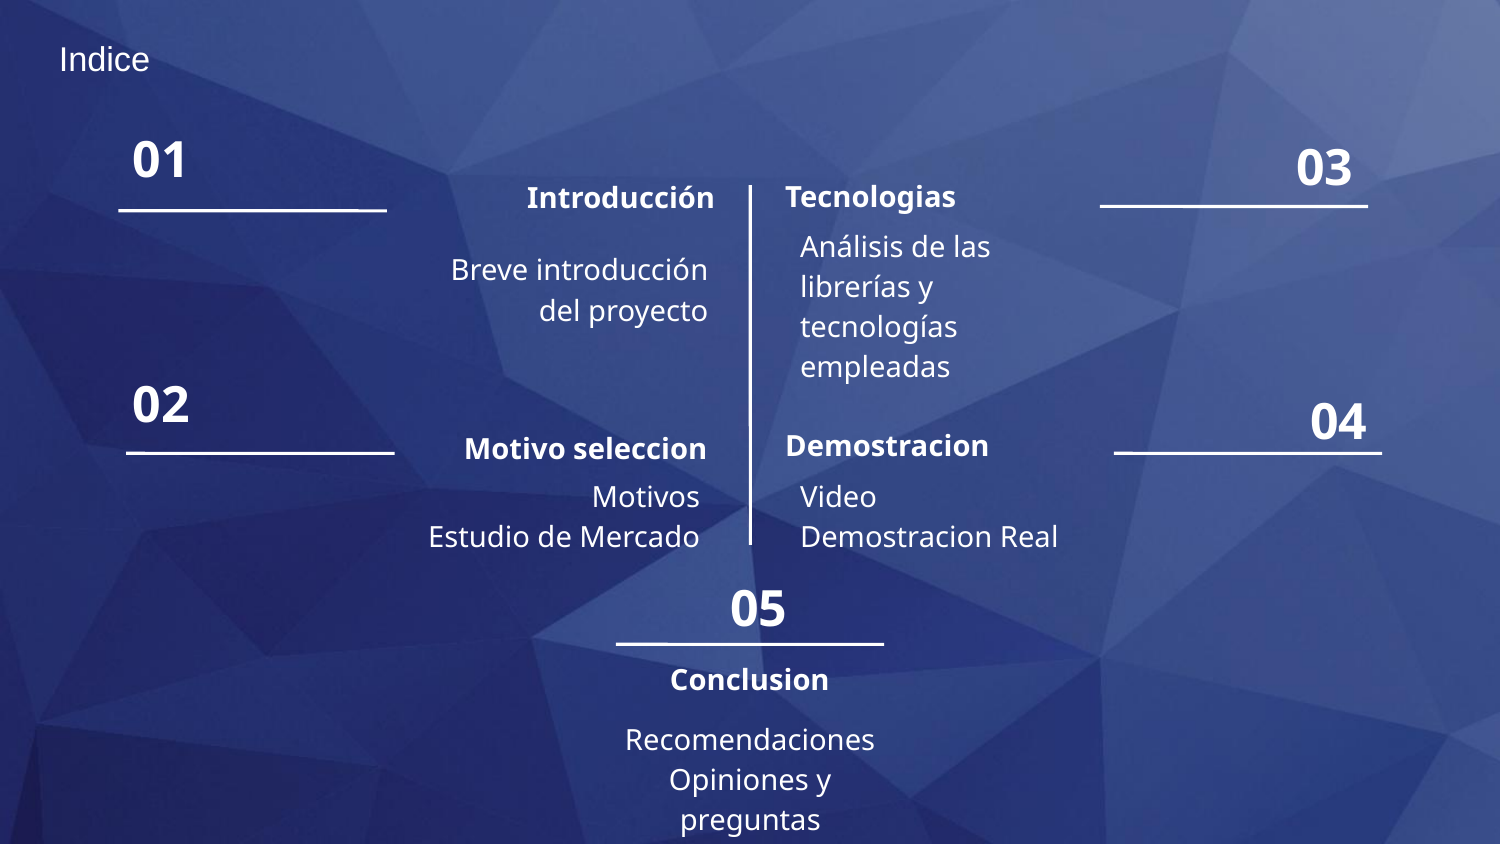

# Indice
01
03
Tecnologias
Introducción
Análisis de las librerías y tecnologías empleadas
Breve introducción del proyecto
02
04
Demostracion
Motivo seleccion
Motivos
Estudio de Mercado
Video
Demostracion Real
05
Conclusion
Recomendaciones Opiniones y preguntas